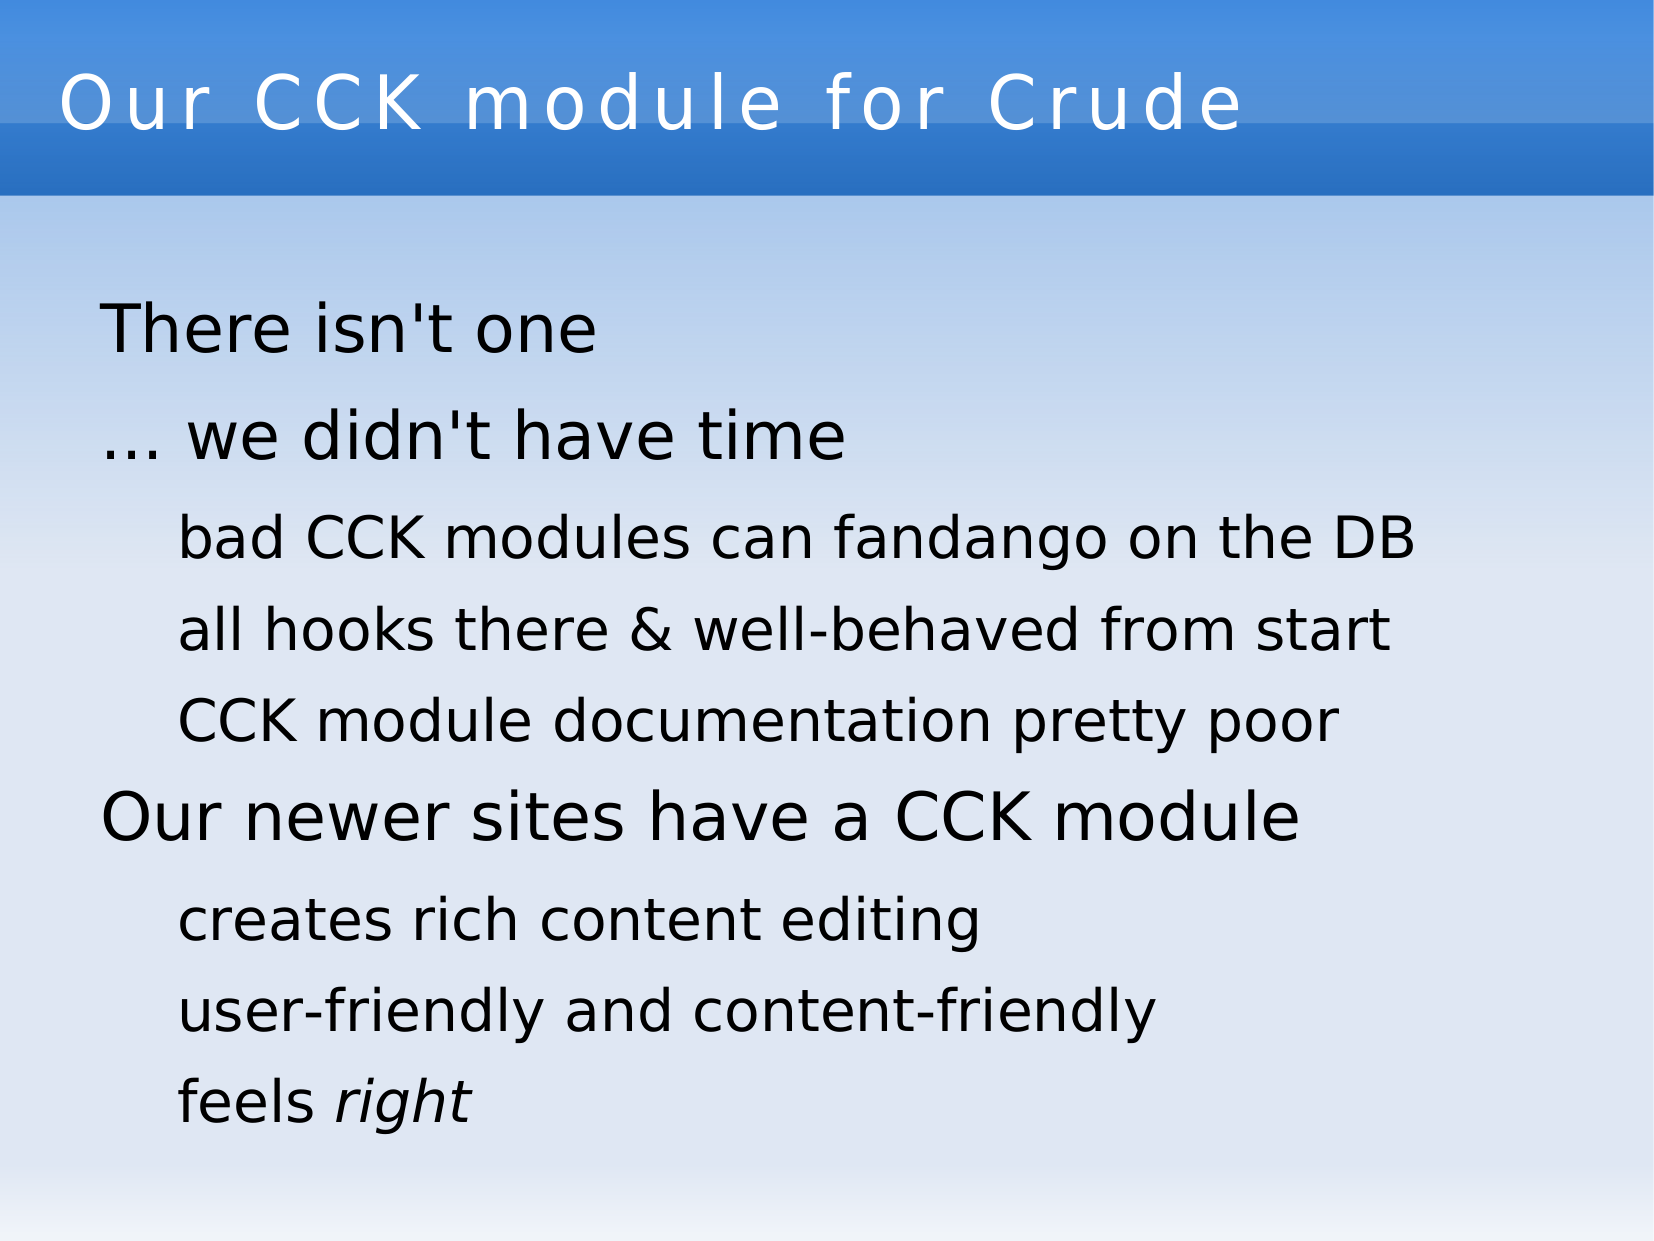

# Our CCK module for Crude
There isn't one
... we didn't have time
bad CCK modules can fandango on the DB
all hooks there & well-behaved from start
CCK module documentation pretty poor
Our newer sites have a CCK module
creates rich content editing
user-friendly and content-friendly
feels right